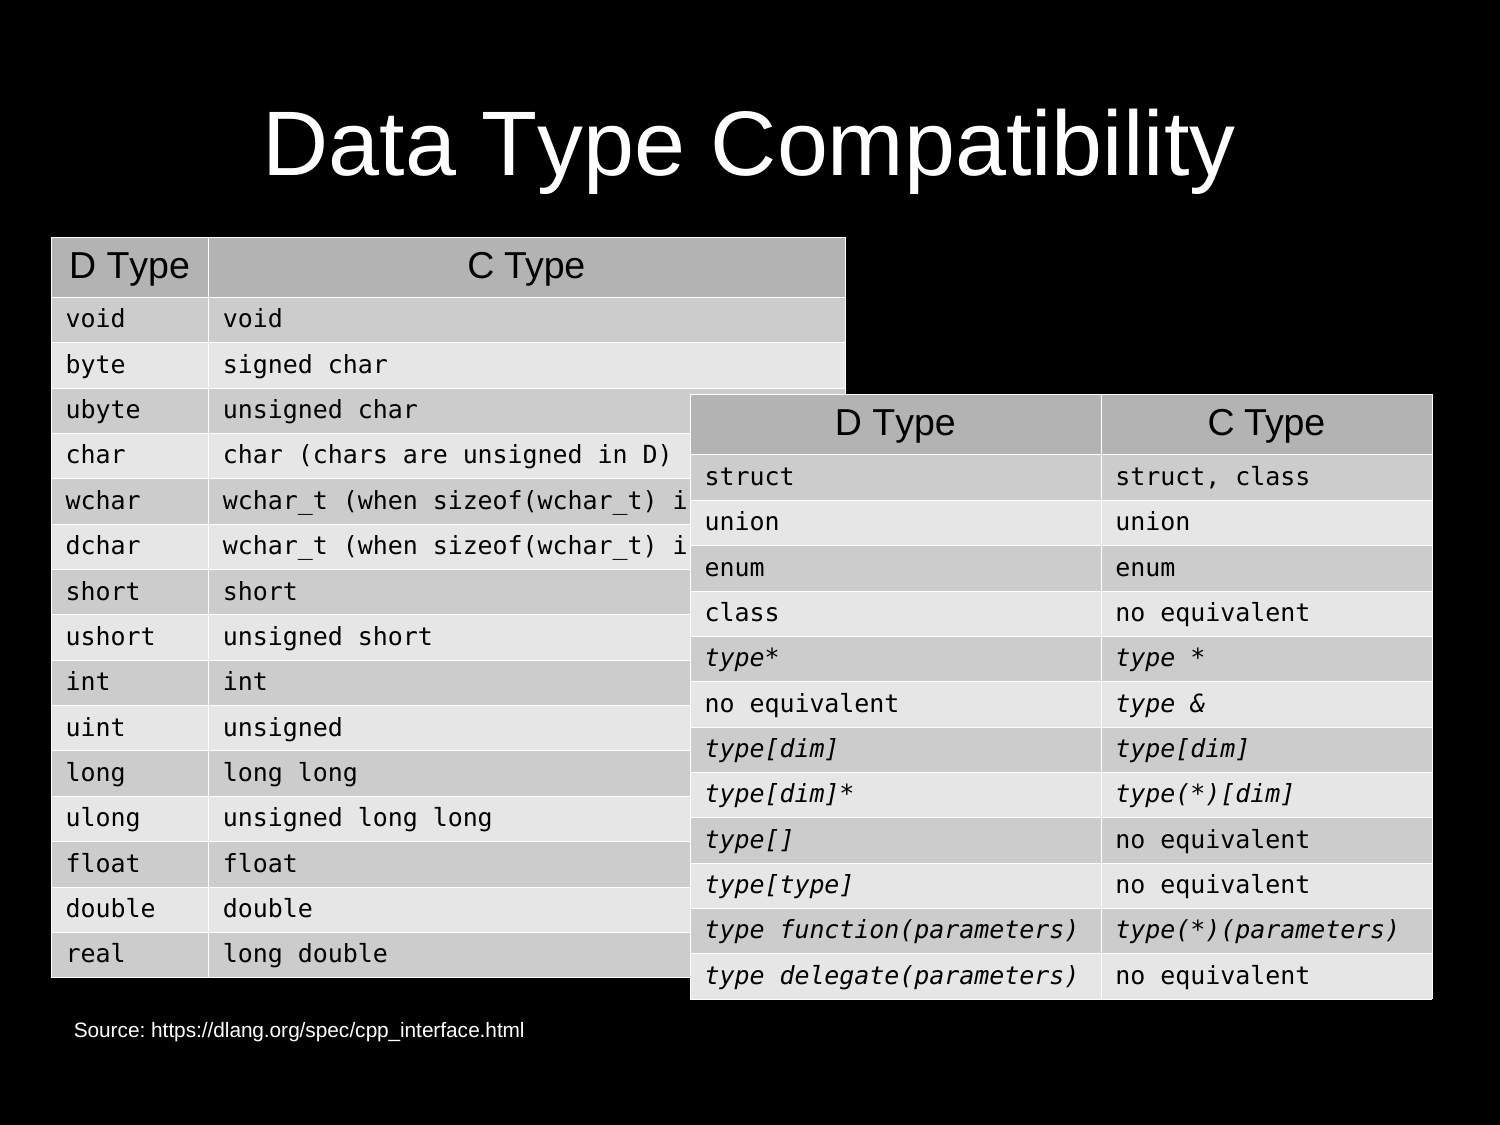

# Data Type Compatibility
| D Type | C Type |
| --- | --- |
| void | void |
| byte | signed char |
| ubyte | unsigned char |
| char | char (chars are unsigned in D) |
| wchar | wchar\_t (when sizeof(wchar\_t) is 2) |
| dchar | wchar\_t (when sizeof(wchar\_t) is 4) |
| short | short |
| ushort | unsigned short |
| int | int |
| uint | unsigned |
| long | long long |
| ulong | unsigned long long |
| float | float |
| double | double |
| real | long double |
| D Type | C Type |
| --- | --- |
| struct | struct, class |
| union | union |
| enum | enum |
| class | no equivalent |
| type\* | type \* |
| no equivalent | type & |
| type[dim] | type[dim] |
| type[dim]\* | type(\*)[dim] |
| type[] | no equivalent |
| type[type] | no equivalent |
| type function(parameters) | type(\*)(parameters) |
| type delegate(parameters) | no equivalent |
Source: https://dlang.org/spec/cpp_interface.html